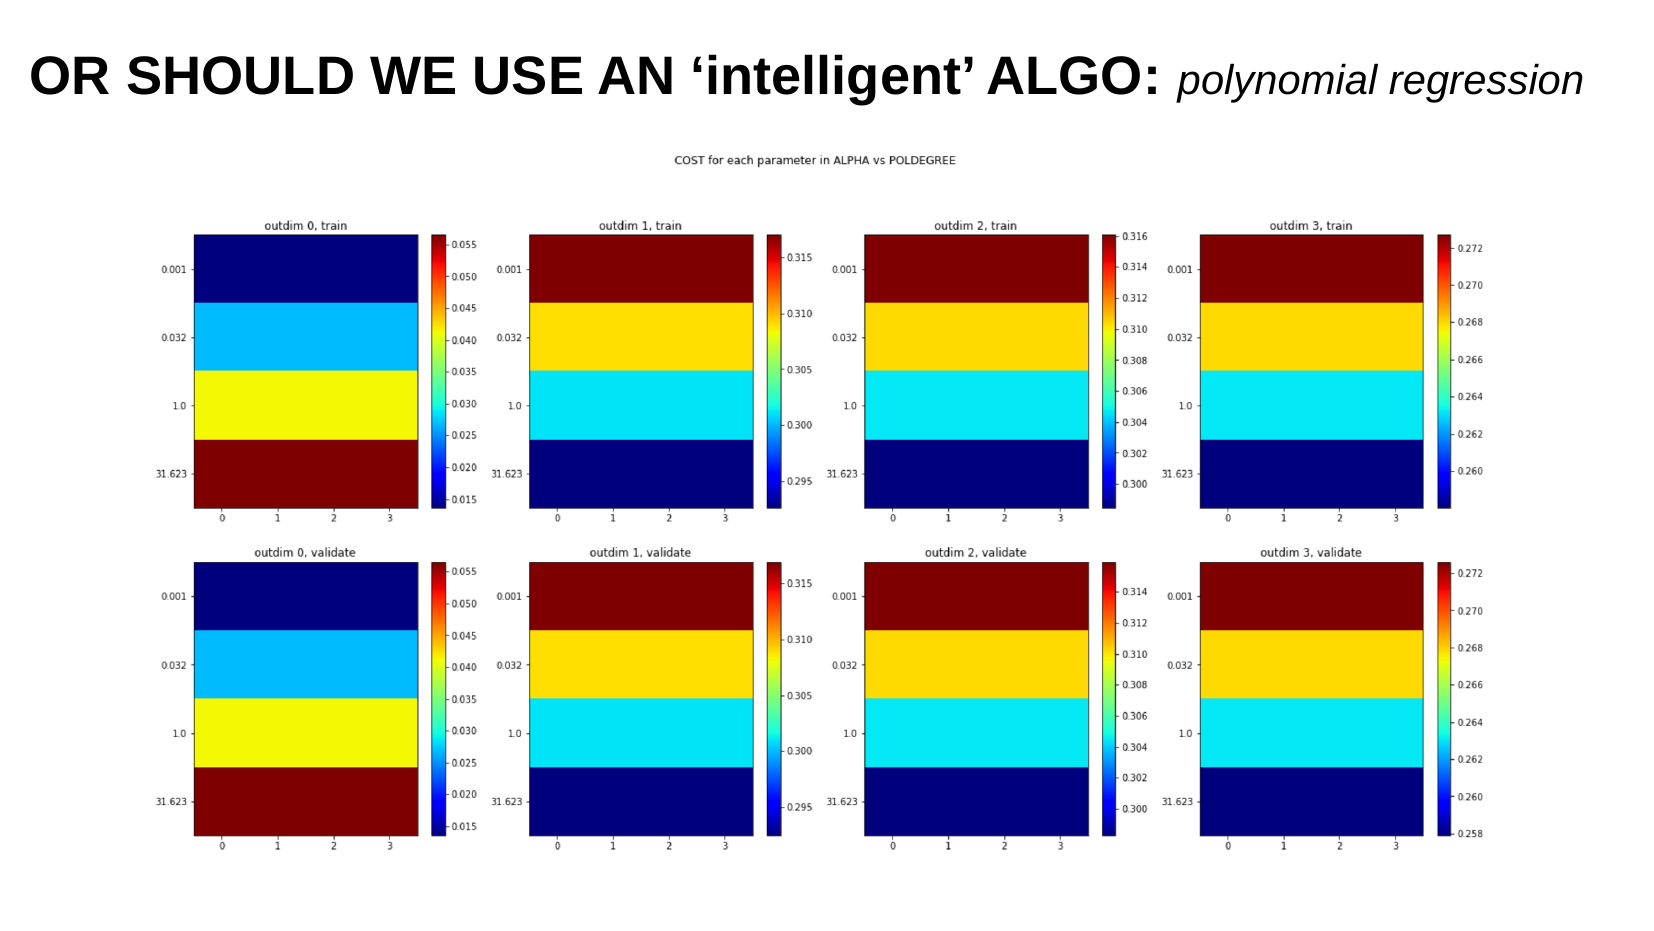

OR SHOULD WE USE AN ‘intelligent’ ALGO: polynomial regression